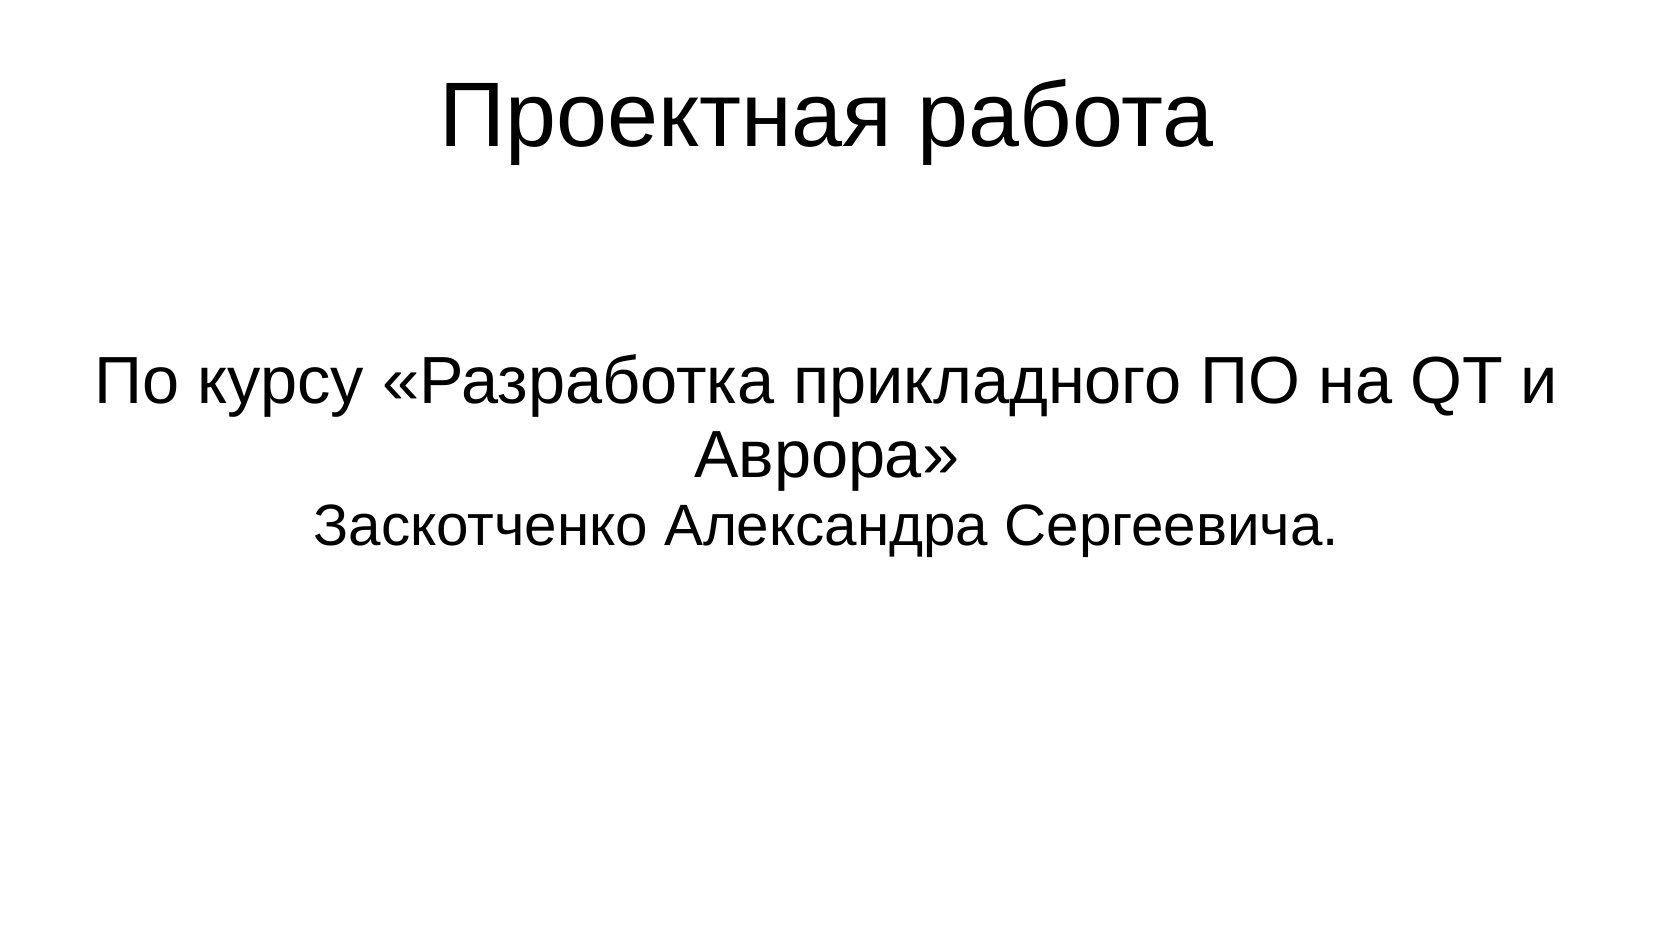

# Проектная работа
По курсу «Разработка прикладного ПО на QT и Аврора»
Заскотченко Александра Сергеевича.